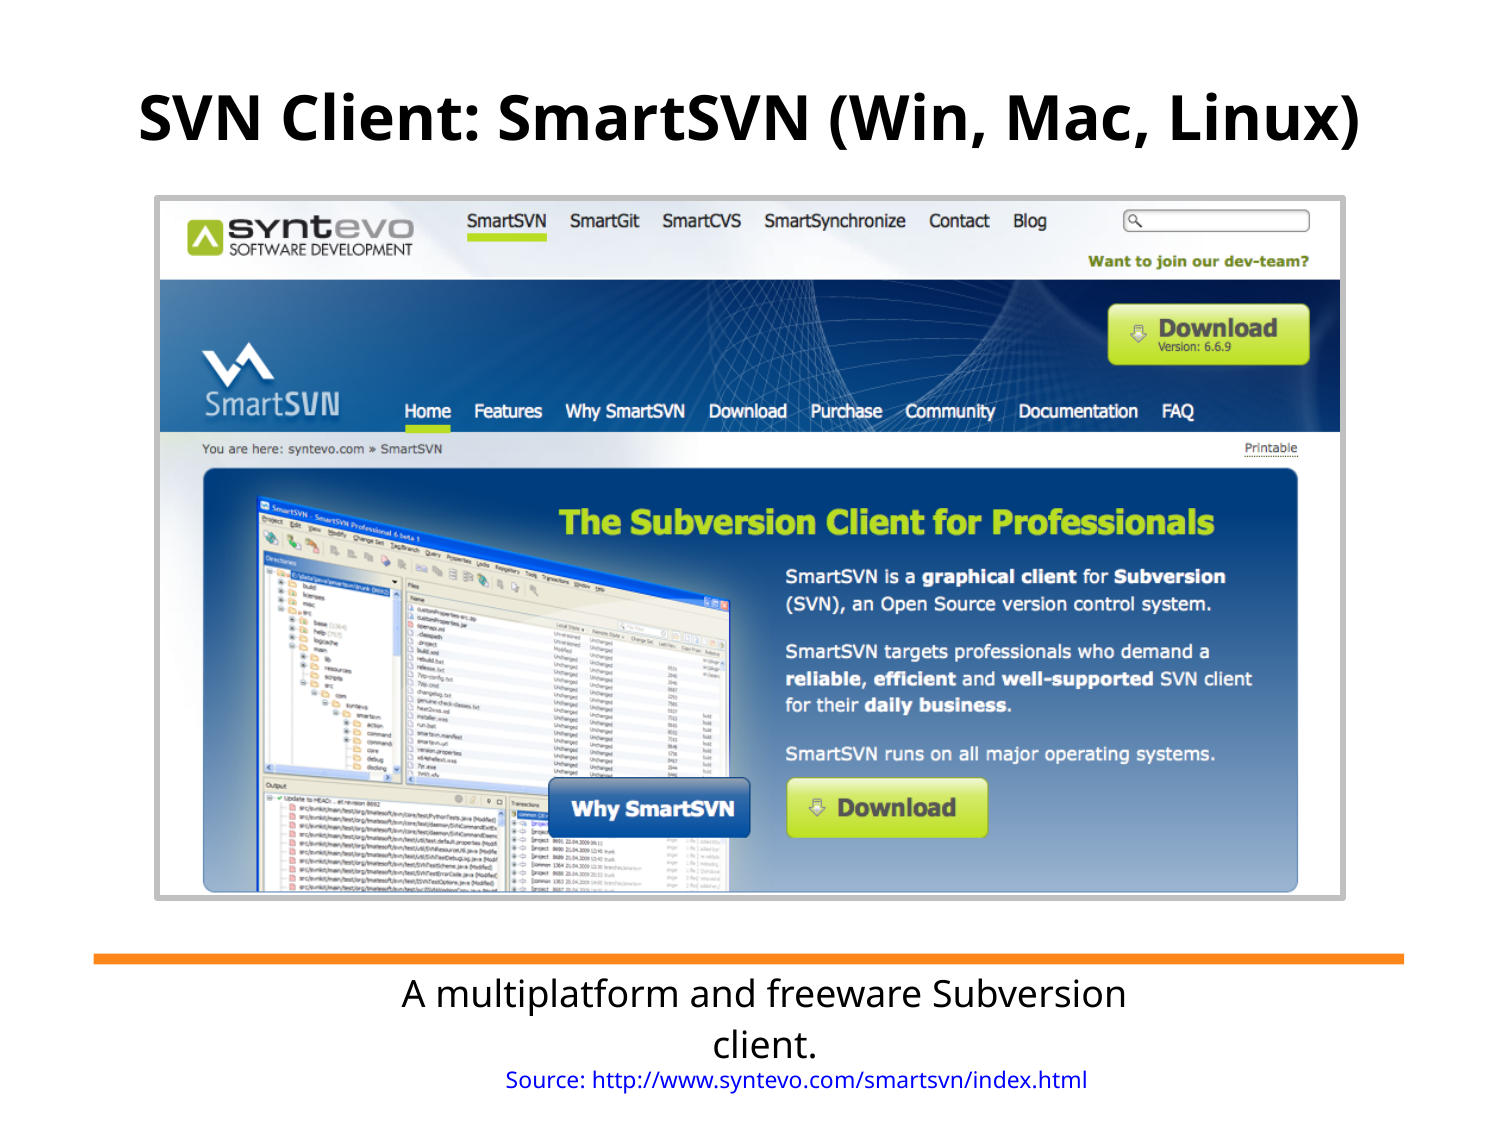

# SVN Client: SmartSVN (Win, Mac, Linux)
A multiplatform and freeware Subversion client.
Source: http://www.syntevo.com/smartsvn/index.html